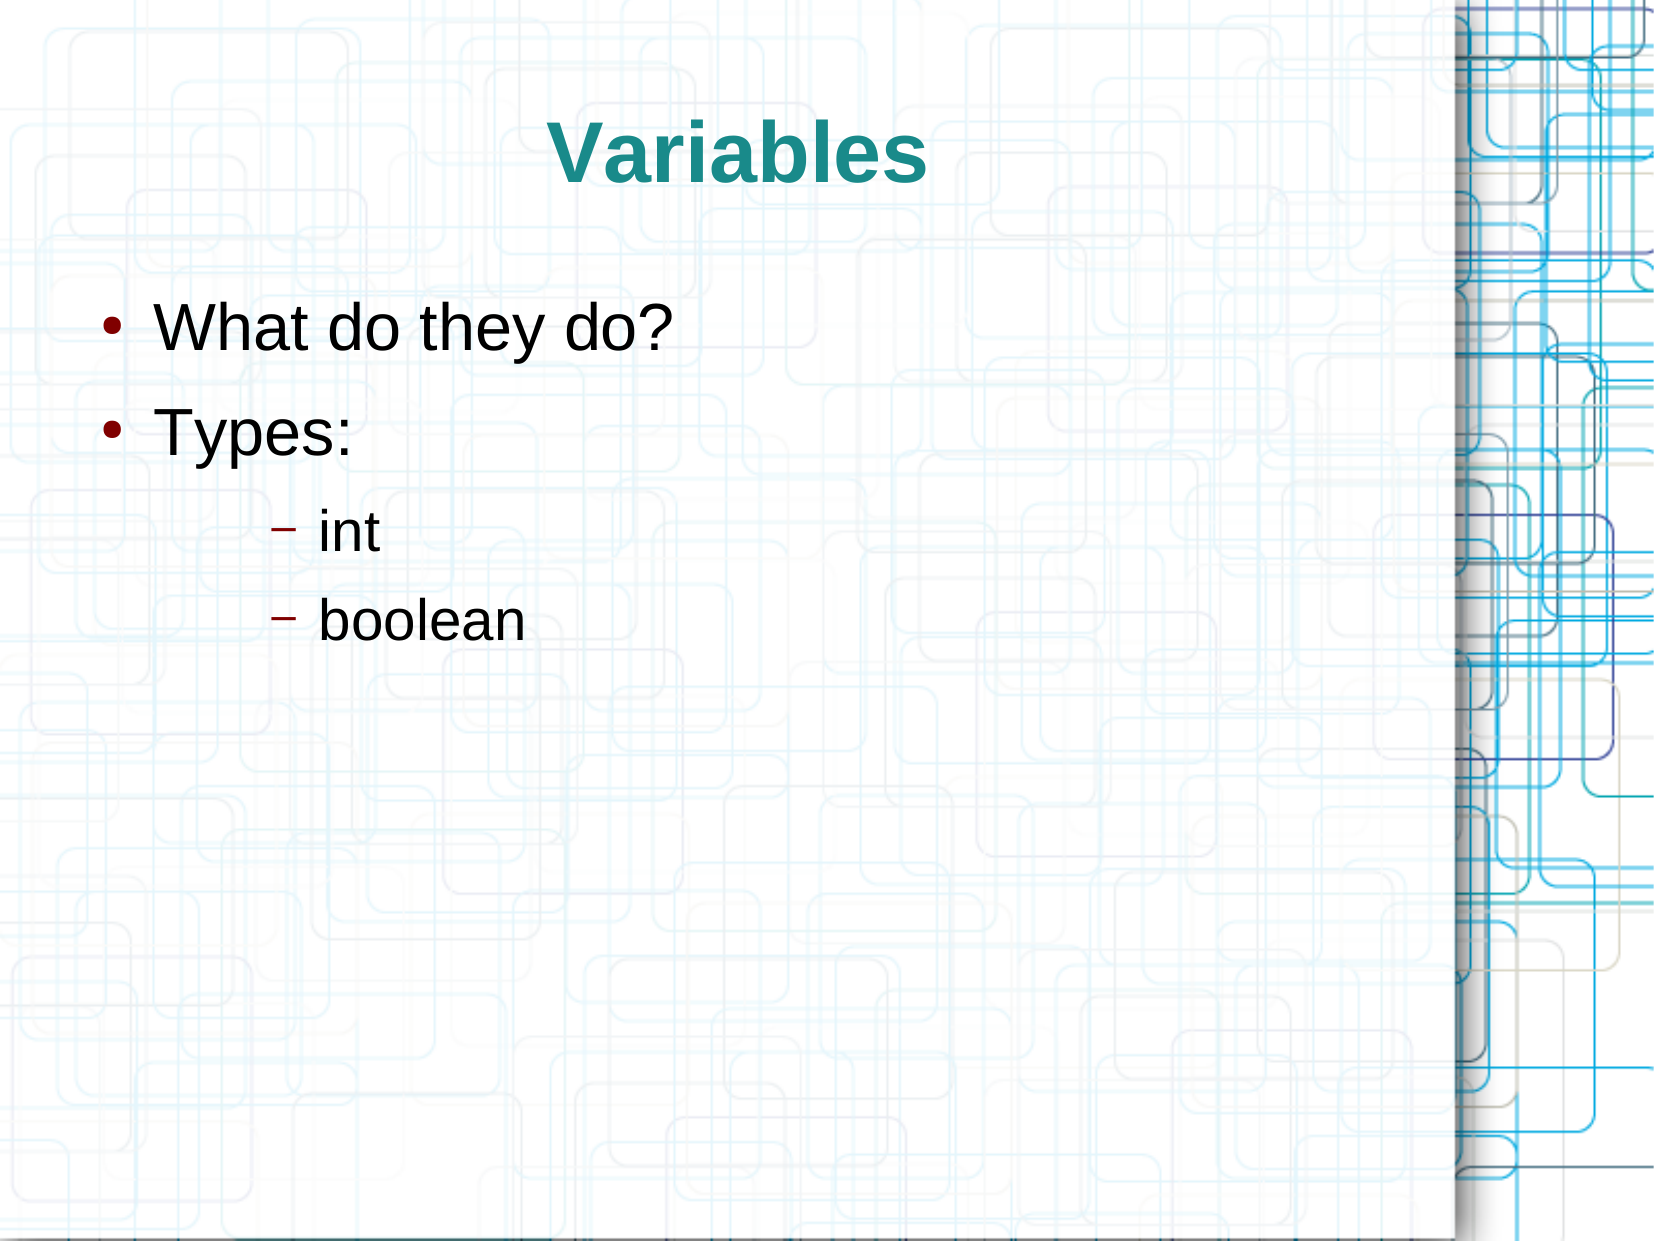

# Variables
What do they do?
Types:
int
boolean